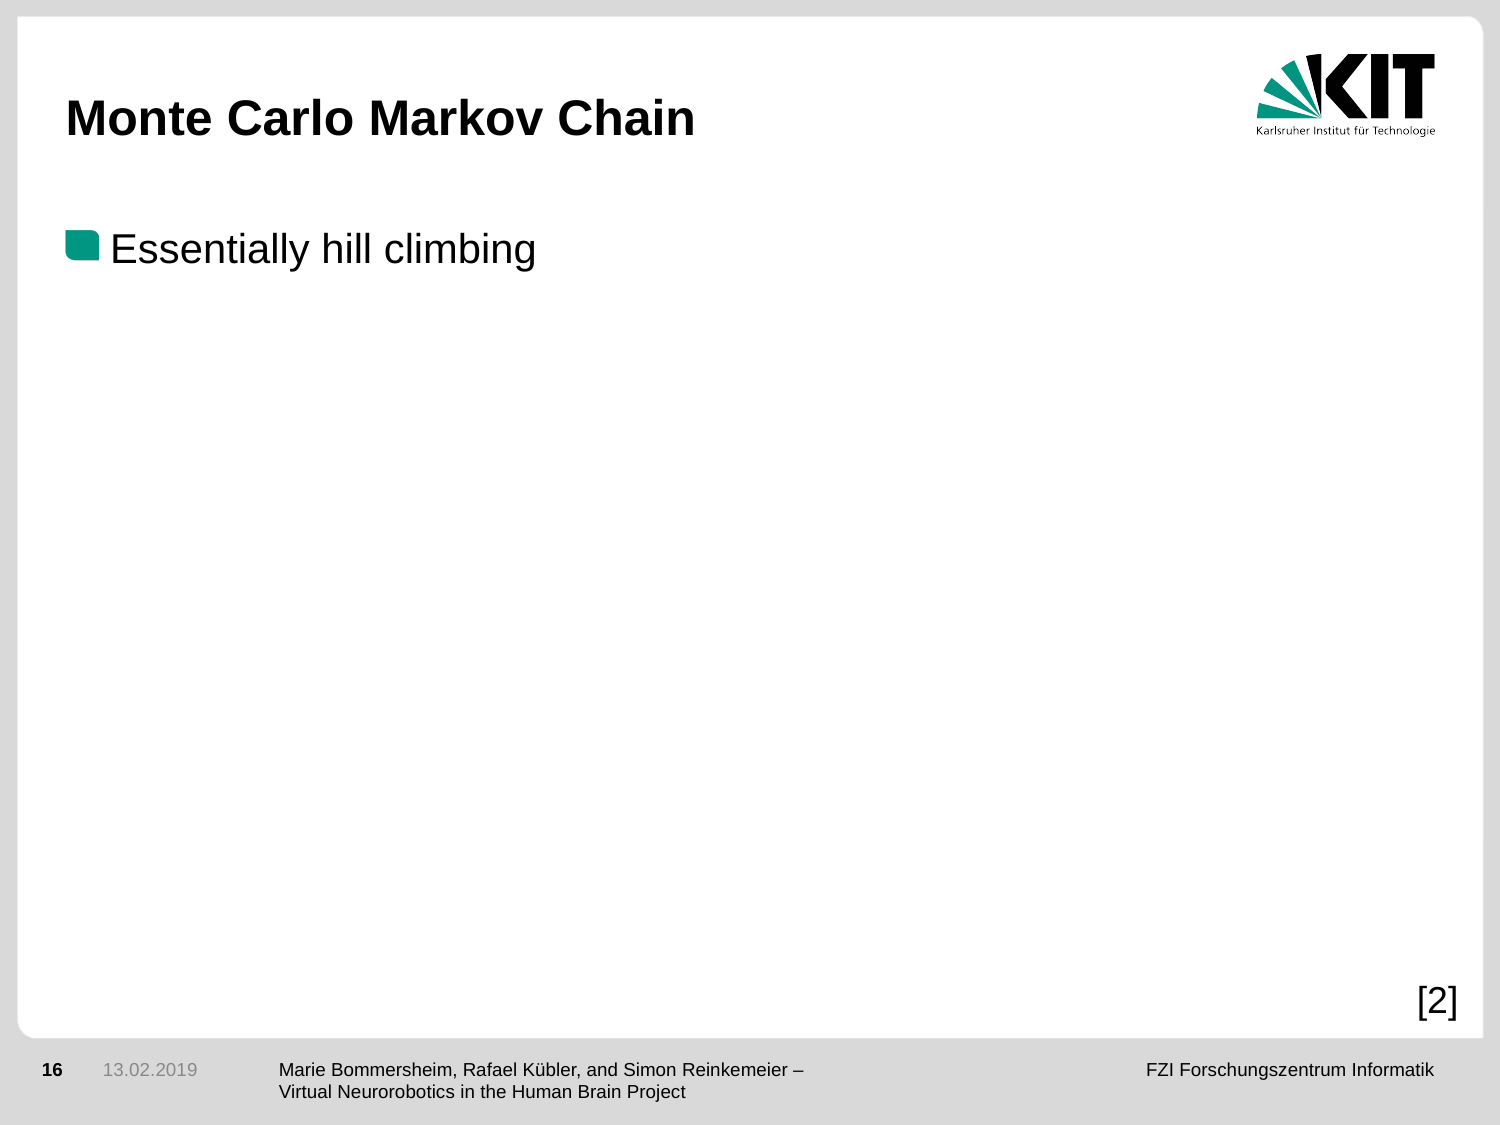

Monte Carlo Markov Chain
# Essentially hill climbing
[2]
13.02.2019